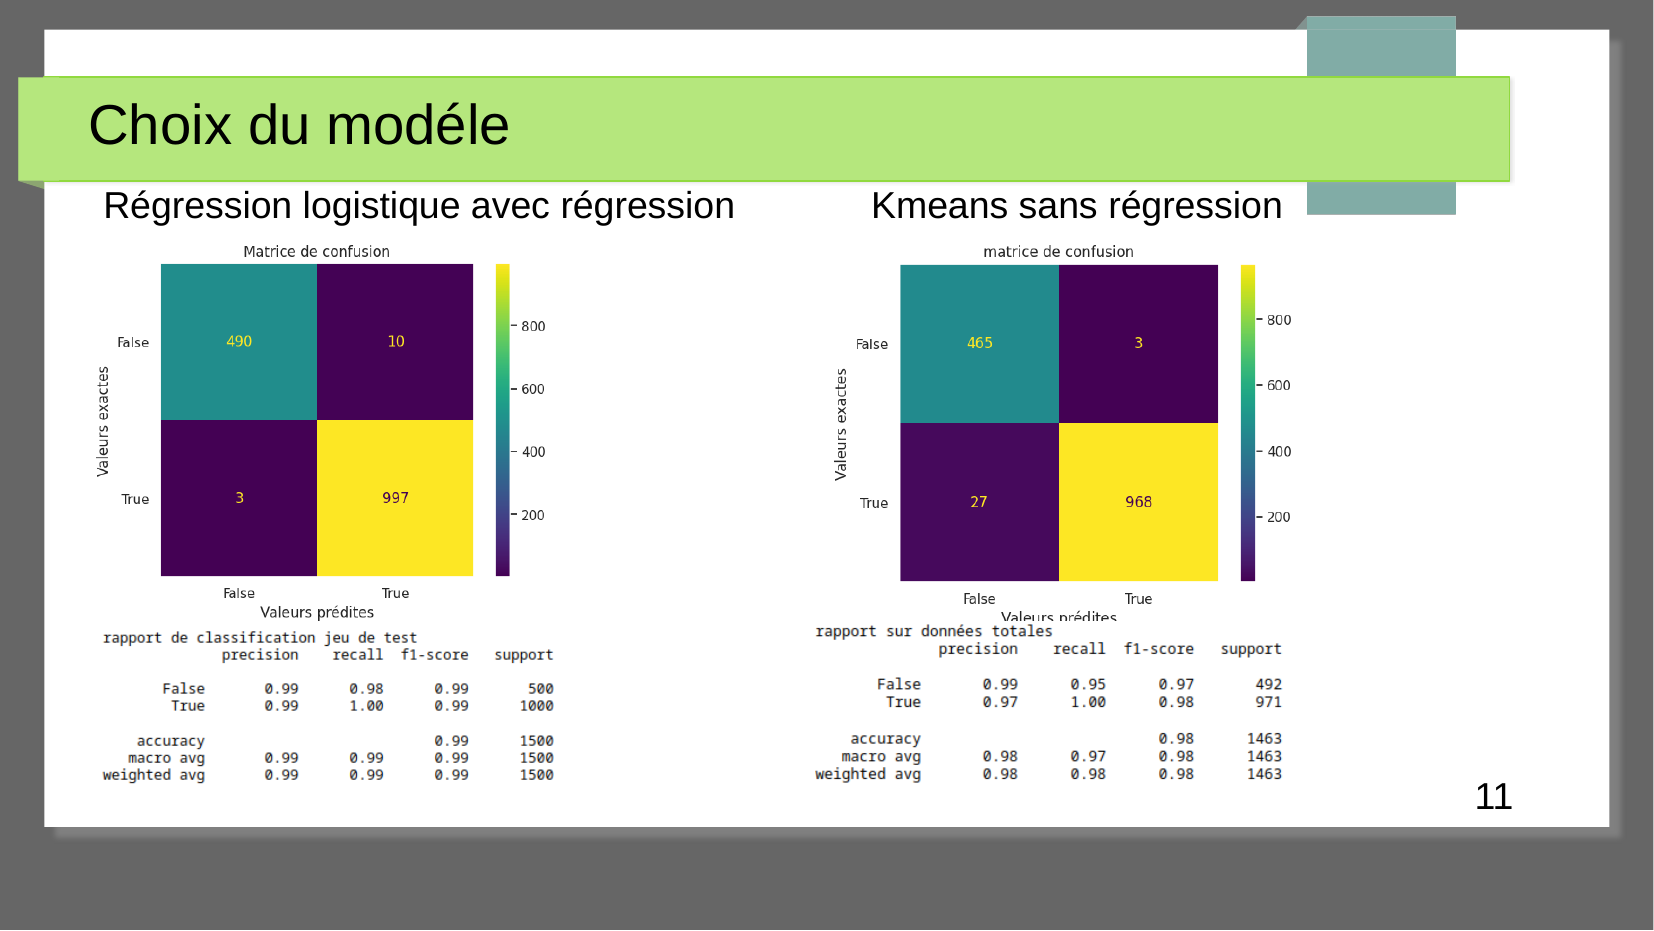

# Choix du modéle
Régression logistique avec régression
Kmeans sans régression